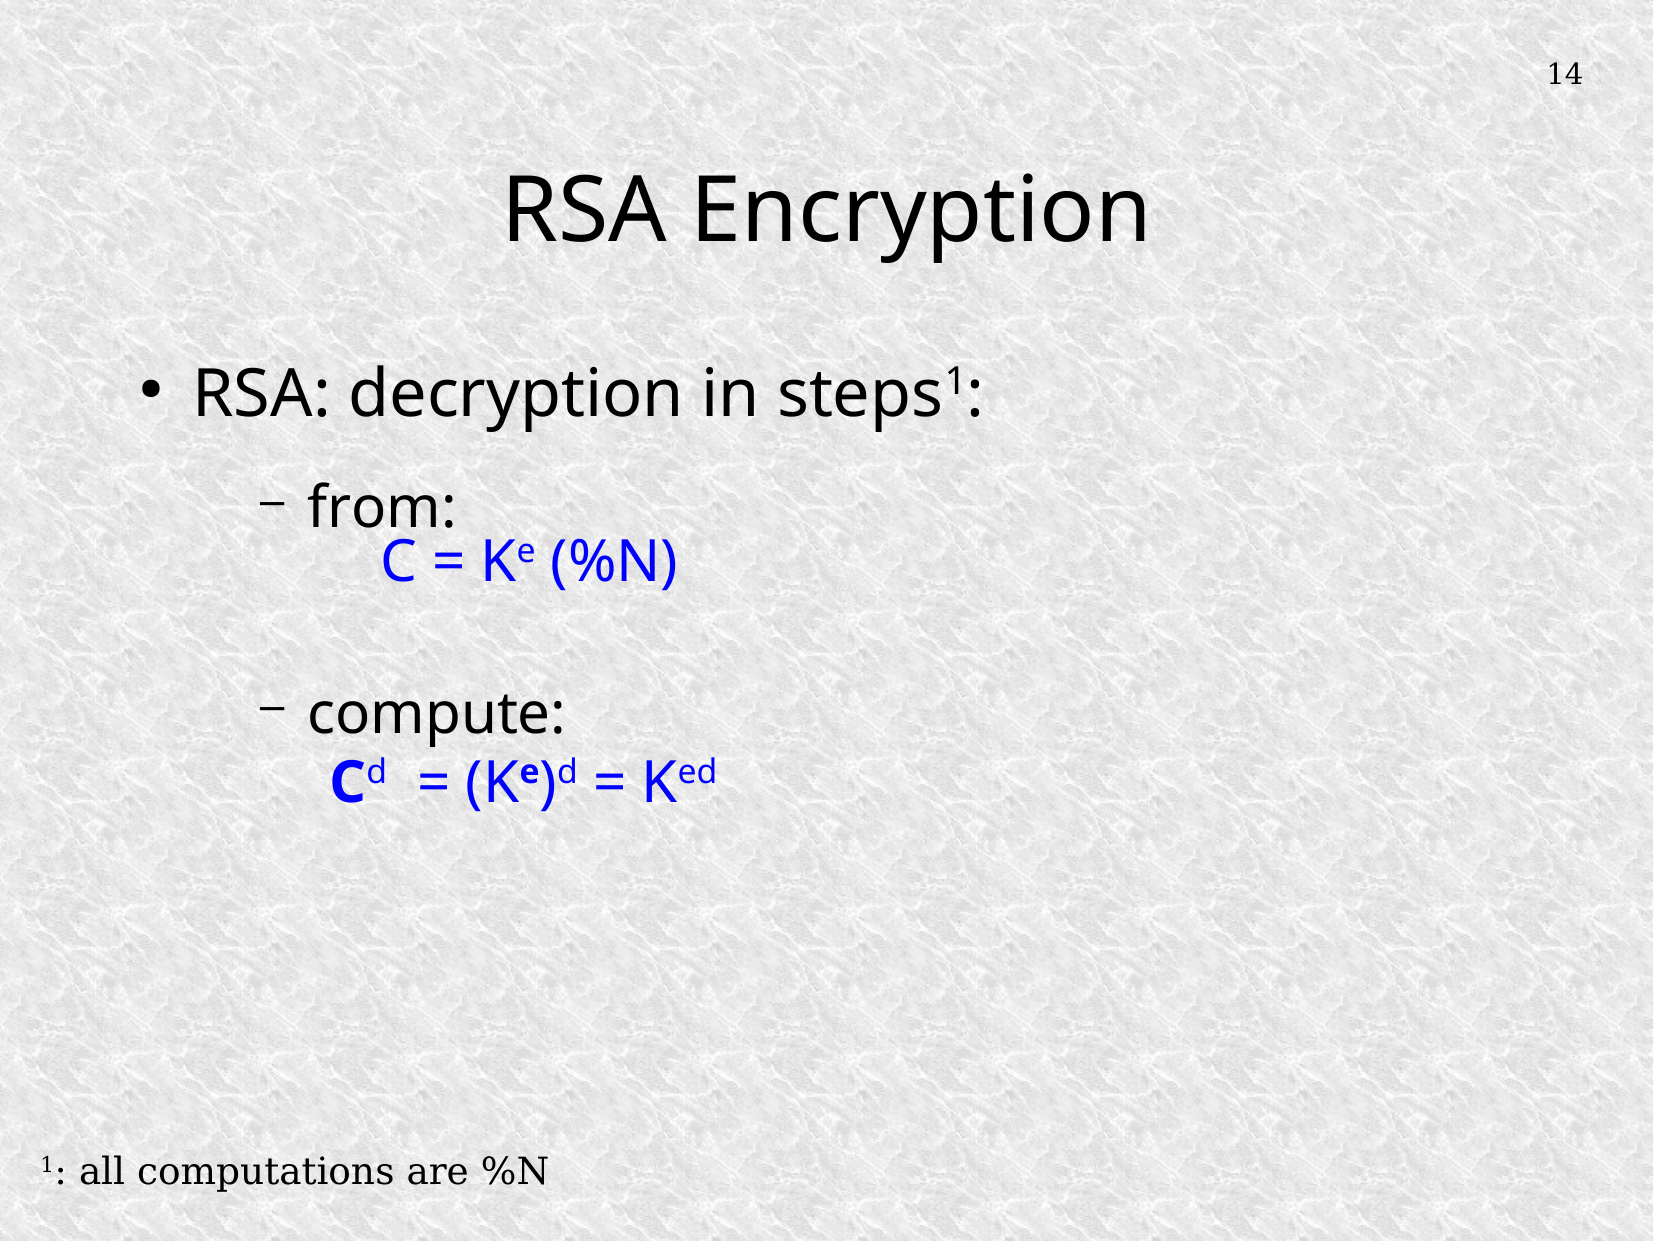

14
# RSA Encryption
RSA: decryption in steps1:
from:
compute:
 C = Ke (%N)
 Cd = (Ke)d = Ked
1: all computations are %N